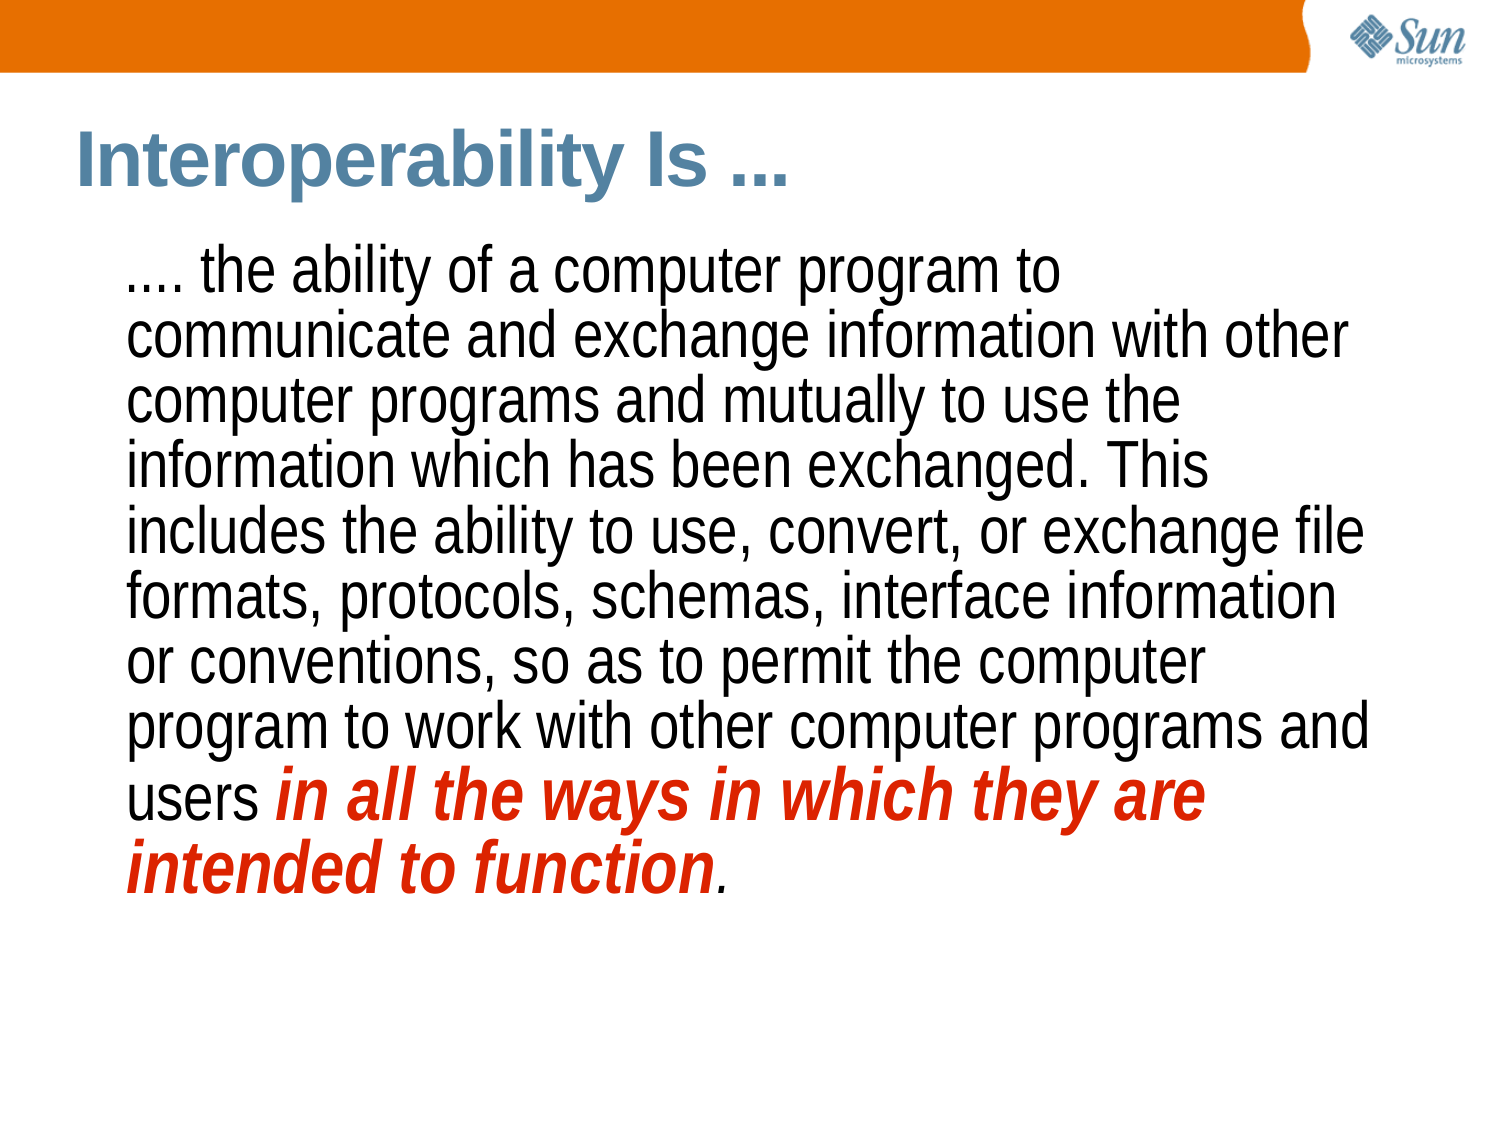

# Interoperability Is ...
.... the ability of a computer program to communicate and exchange information with other computer programs and mutually to use the information which has been exchanged. This includes the ability to use, convert, or exchange file formats, protocols, schemas, interface information or conventions, so as to permit the computer program to work with other computer programs and users in all the ways in which they are intended to function.